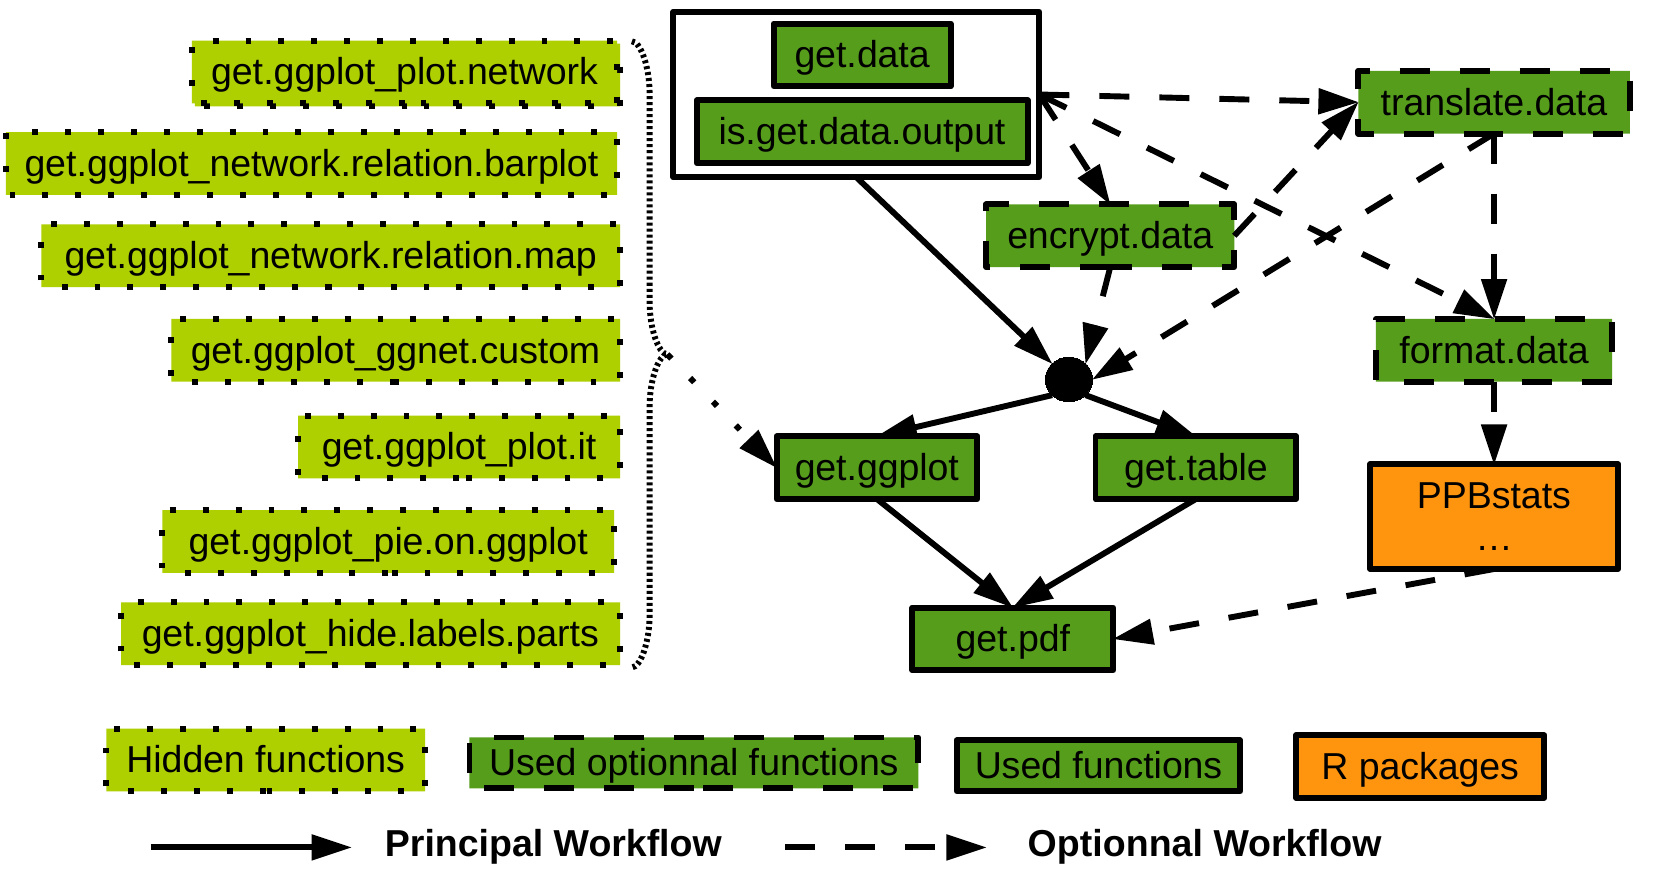

get.data
get.ggplot_plot.network
get.ggplot_plot.network
translate.data
is.get.data.output
get.ggplot_network.relation.barplot
encrypt.data
get.ggplot_network.relation.map
get.ggplot_ggnet.custom
format.data
get.ggplot_plot.it
get.ggplot
get.table
PPBstats
…
get.ggplot_pie.on.ggplot
get.ggplot_hide.labels.parts
get.pdf
Hidden functions
R packages
Used optionnal functions
Used functions
Principal Workflow
Optionnal Workflow